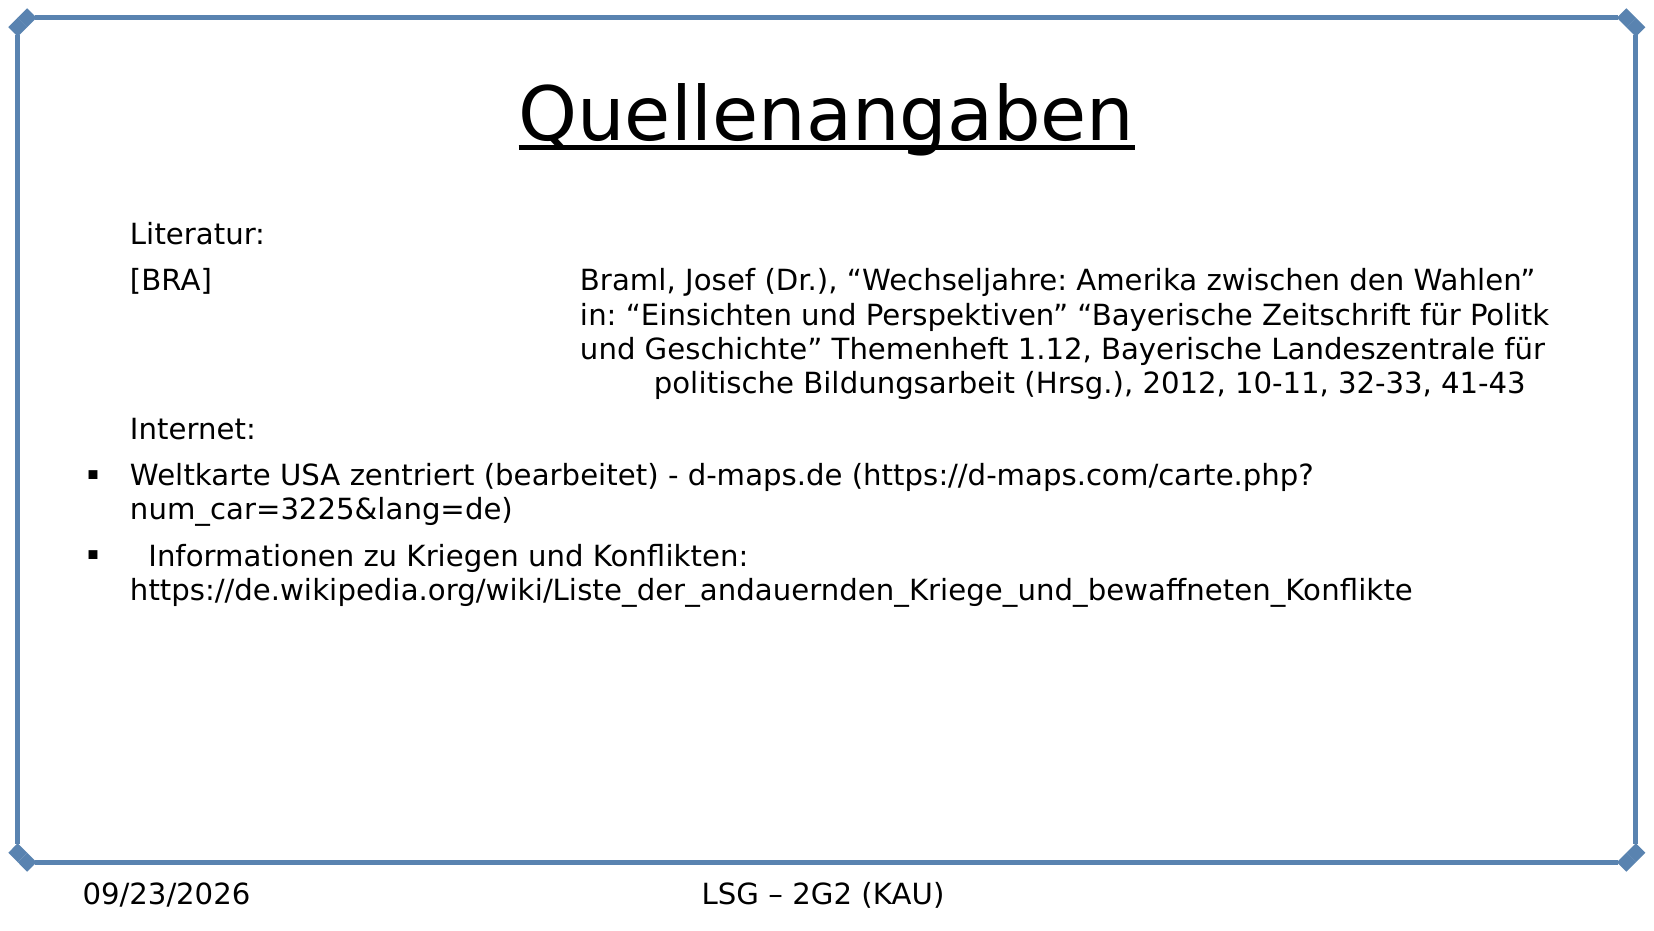

# Quellenangaben
Literatur:
[BRA]					Braml, Josef (Dr.), “Wechseljahre: Amerika zwischen den Wahlen” 							in: “Einsichten und Perspektiven” “Bayerische Zeitschrift für Politk 						und Geschichte” Themenheft 1.12, Bayerische Landeszentrale für 						 politische Bildungsarbeit (Hrsg.), 2012, 10-11, 32-33, 41-43
Internet:
Weltkarte USA zentriert (bearbeitet) - d-maps.de (https://d-maps.com/carte.php?num_car=3225&lang=de)
 Informationen zu Kriegen und Konflikten: https://de.wikipedia.org/wiki/Liste_der_andauernden_Kriege_und_bewaffneten_Konflikte